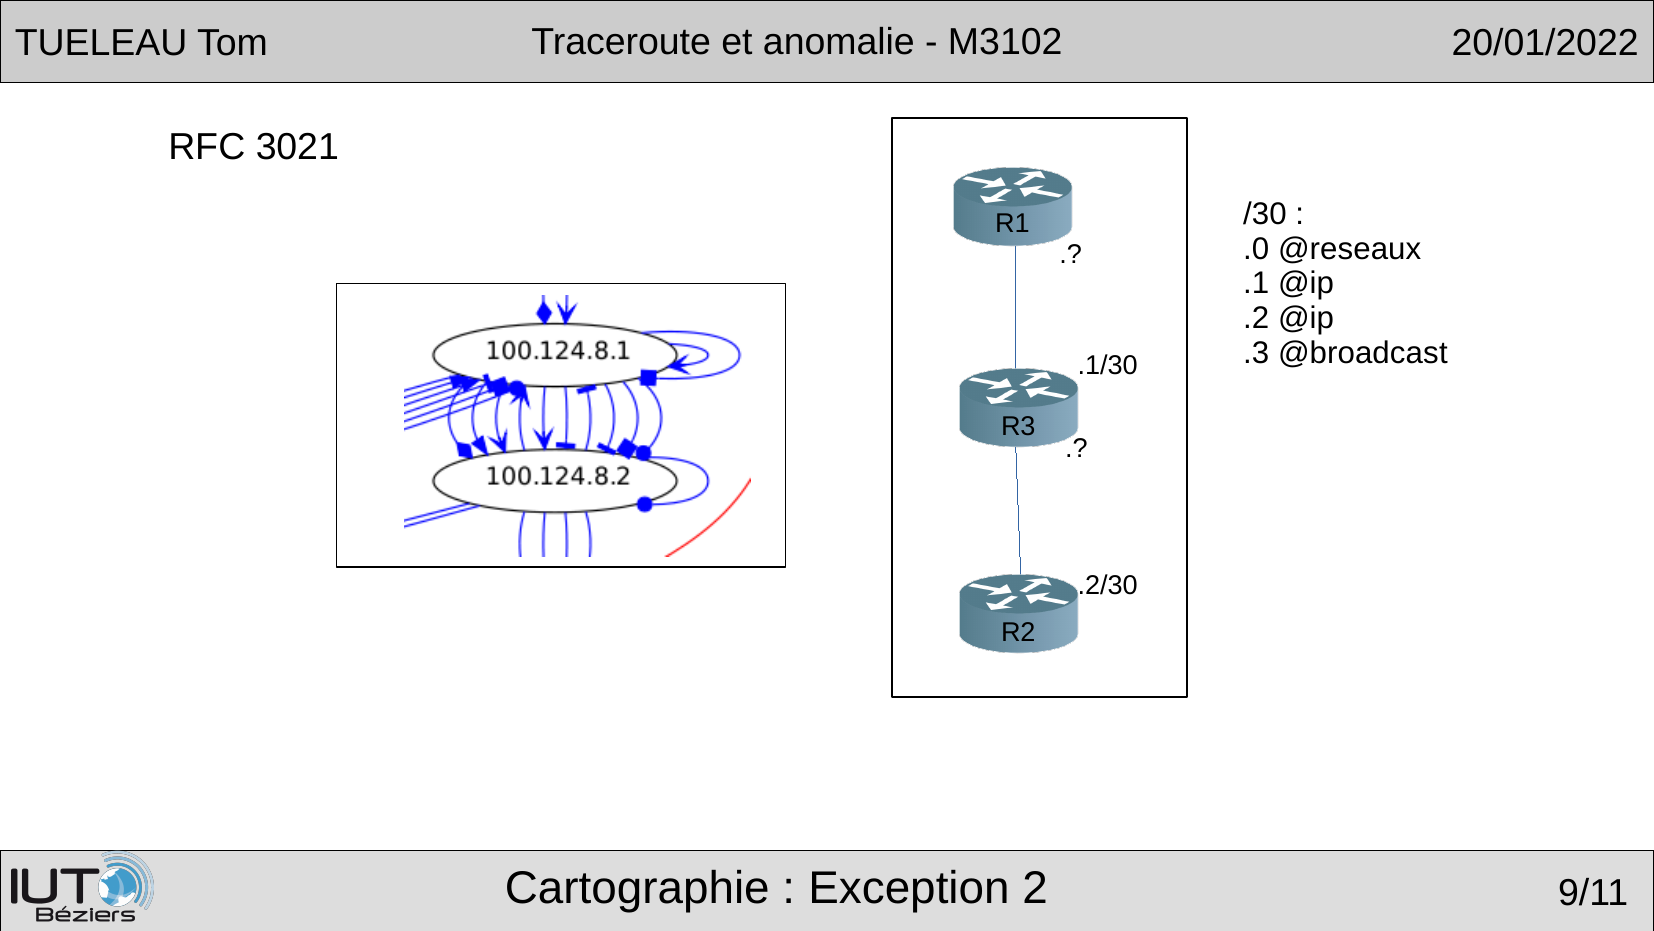

RFC 3021
/30 :
.0 @reseaux
.1 @ip
.2 @ip
.3 @broadcast
R1
.?
.1/30
R3
.?
.2/30
R2
Cartographie : Exception 2